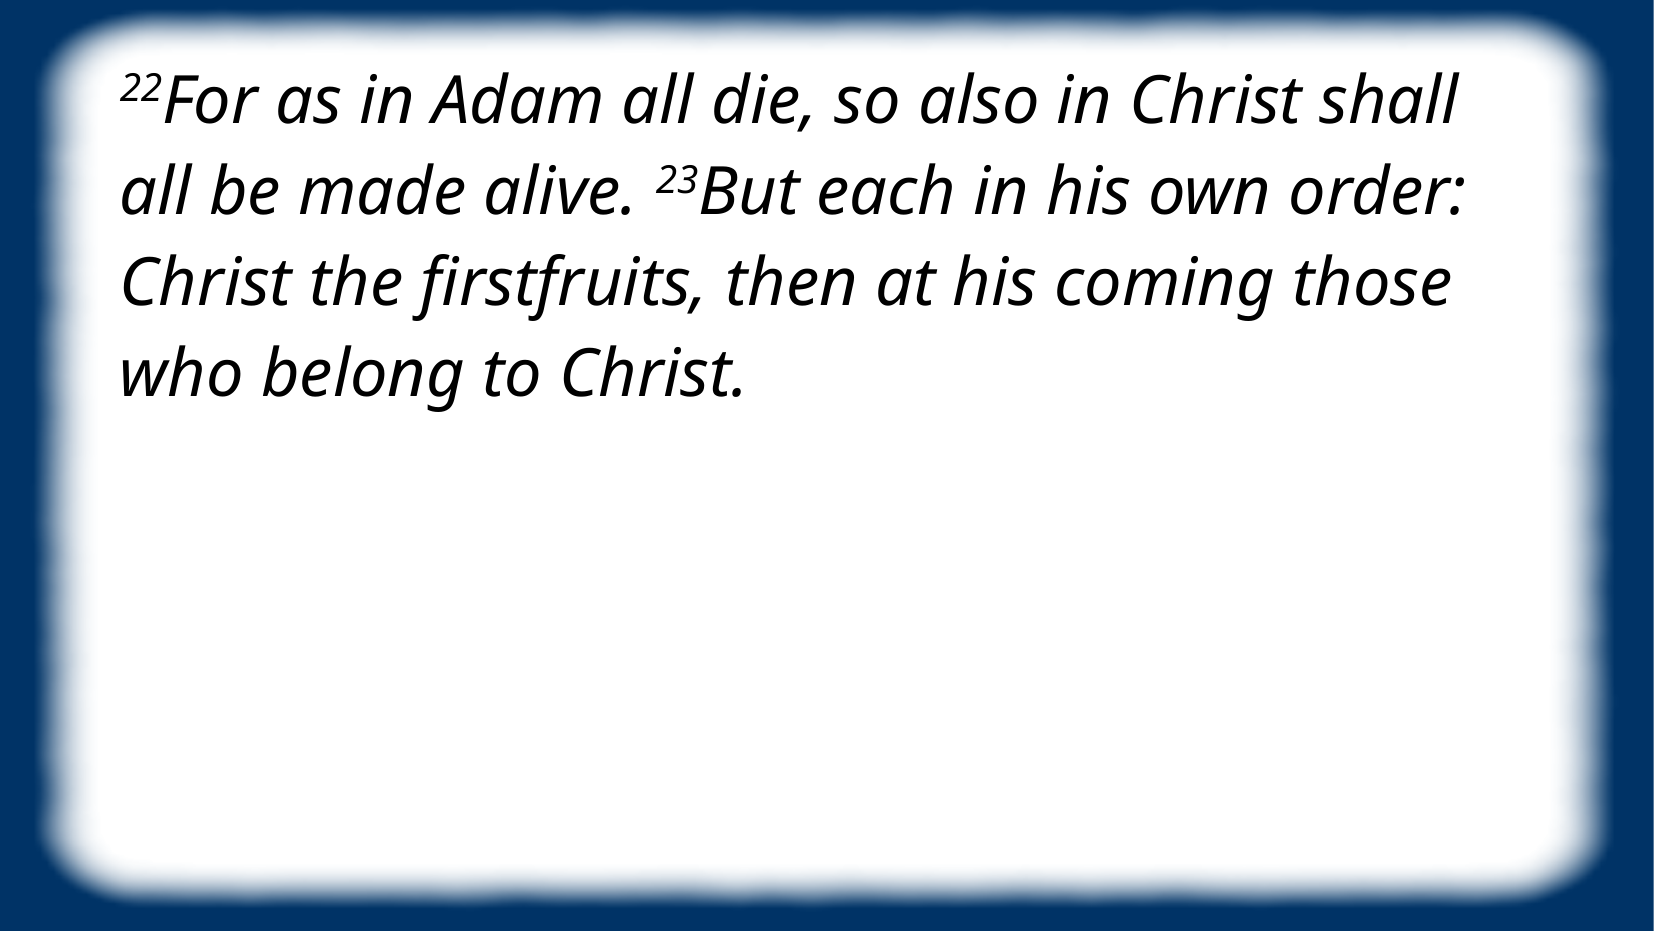

22For as in Adam all die, so also in Christ shall all be made alive. 23But each in his own order: Christ the firstfruits, then at his coming those who belong to Christ.